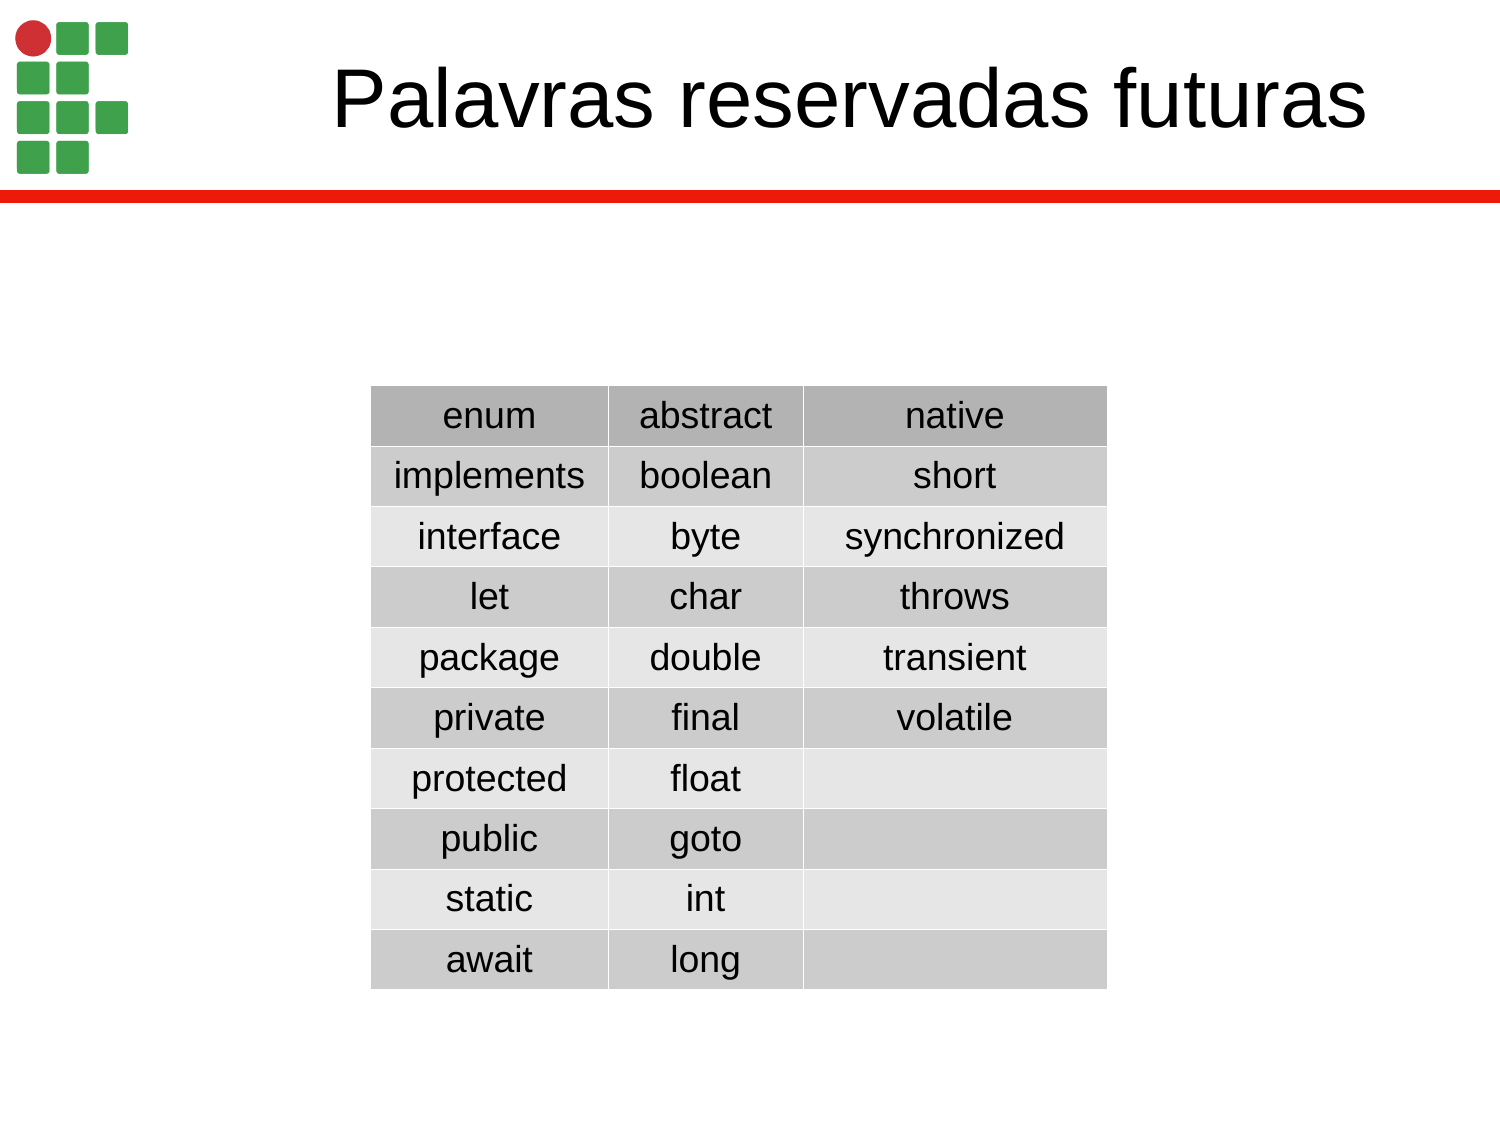

# Palavras reservadas futuras
| enum | abstract | native |
| --- | --- | --- |
| implements | boolean | short |
| interface | byte | synchronized |
| let | char | throws |
| package | double | transient |
| private | final | volatile |
| protected | float | |
| public | goto | |
| static | int | |
| await | long | |